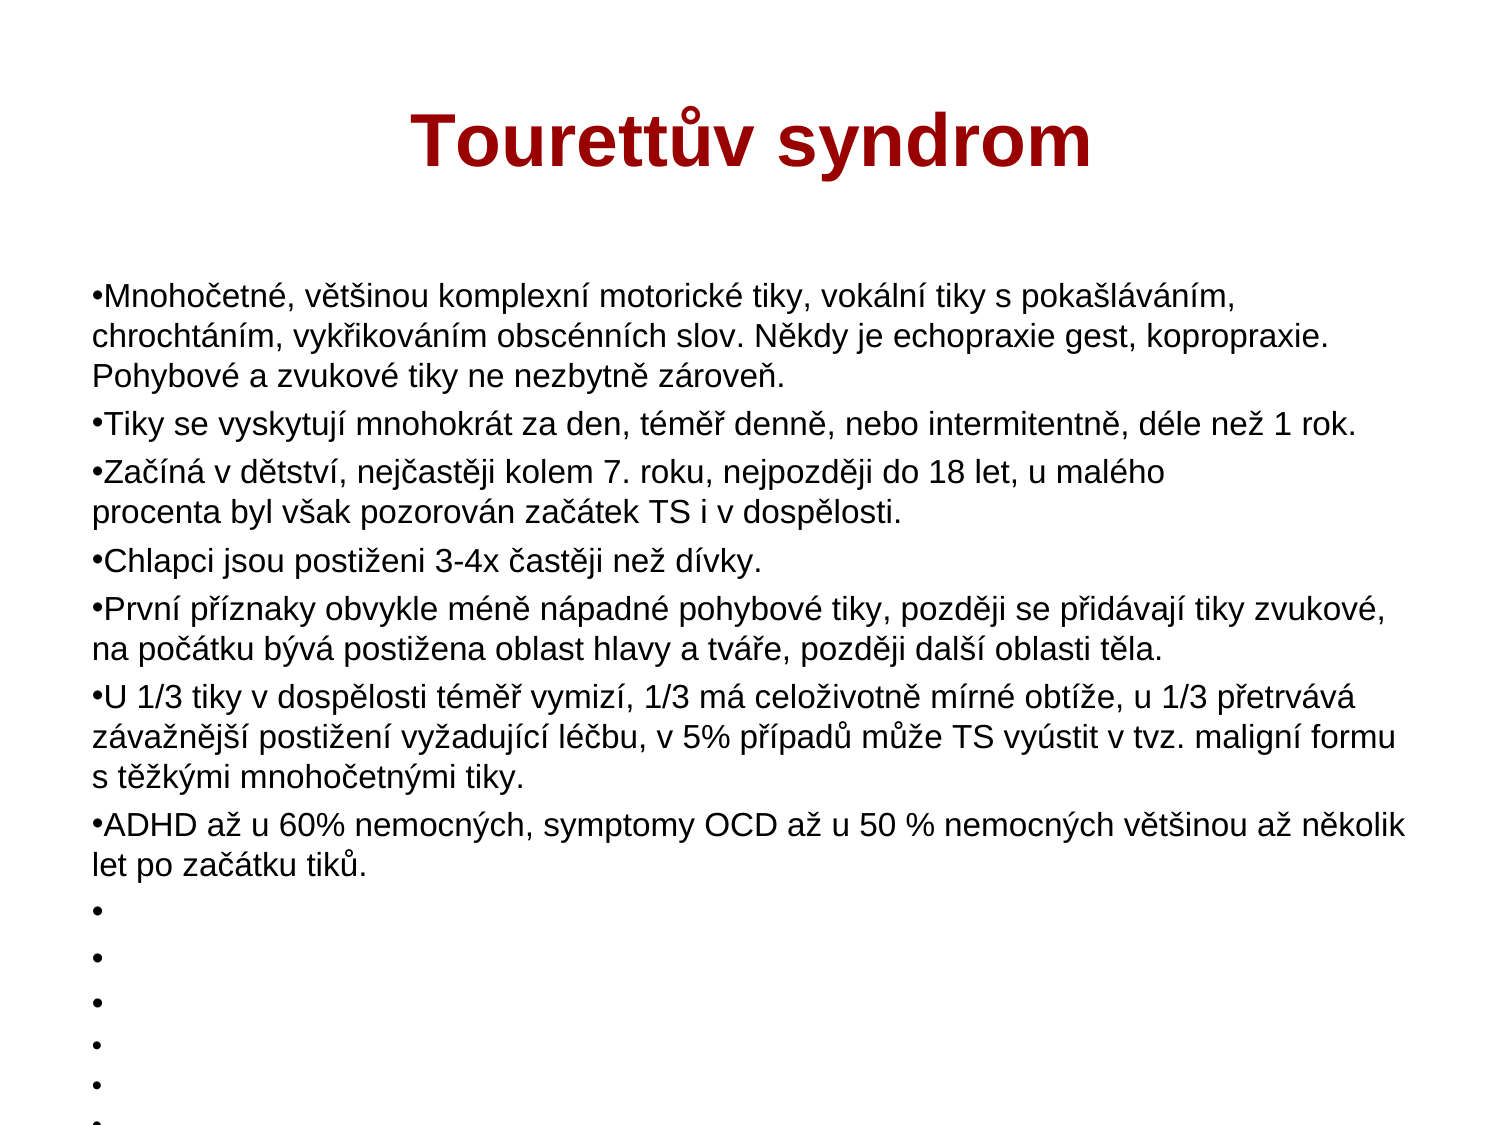

# Tourettův syndrom
Mnohočetné, většinou komplexní motorické tiky, vokální tiky s pokašláváním, chrochtáním, vykřikováním obscénních slov. Někdy je echopraxie gest, kopropraxie. Pohybové a zvukové tiky ne nezbytně zároveň.
Tiky se vyskytují mnohokrát za den, téměř denně, nebo intermitentně, déle než 1 rok.
Začíná v dětství, nejčastěji kolem 7. roku, nejpozději do 18 let, u malého procenta byl však pozorován začátek TS i v dospělosti.
Chlapci jsou postiženi 3-4x častěji než dívky.
První příznaky obvykle méně nápadné pohybové tiky, později se přidávají tiky zvukové, na počátku bývá postižena oblast hlavy a tváře, později další oblasti těla.
U 1/3 tiky v dospělosti téměř vymizí, 1/3 má celoživotně mírné obtíže, u 1/3 přetrvává závažnější postižení vyžadující léčbu, v 5% případů může TS vyústit v tvz. maligní formu s těžkými mnohočetnými tiky.
ADHD až u 60% nemocných, symptomy OCD až u 50 % nemocných většinou až několik let po začátku tiků.